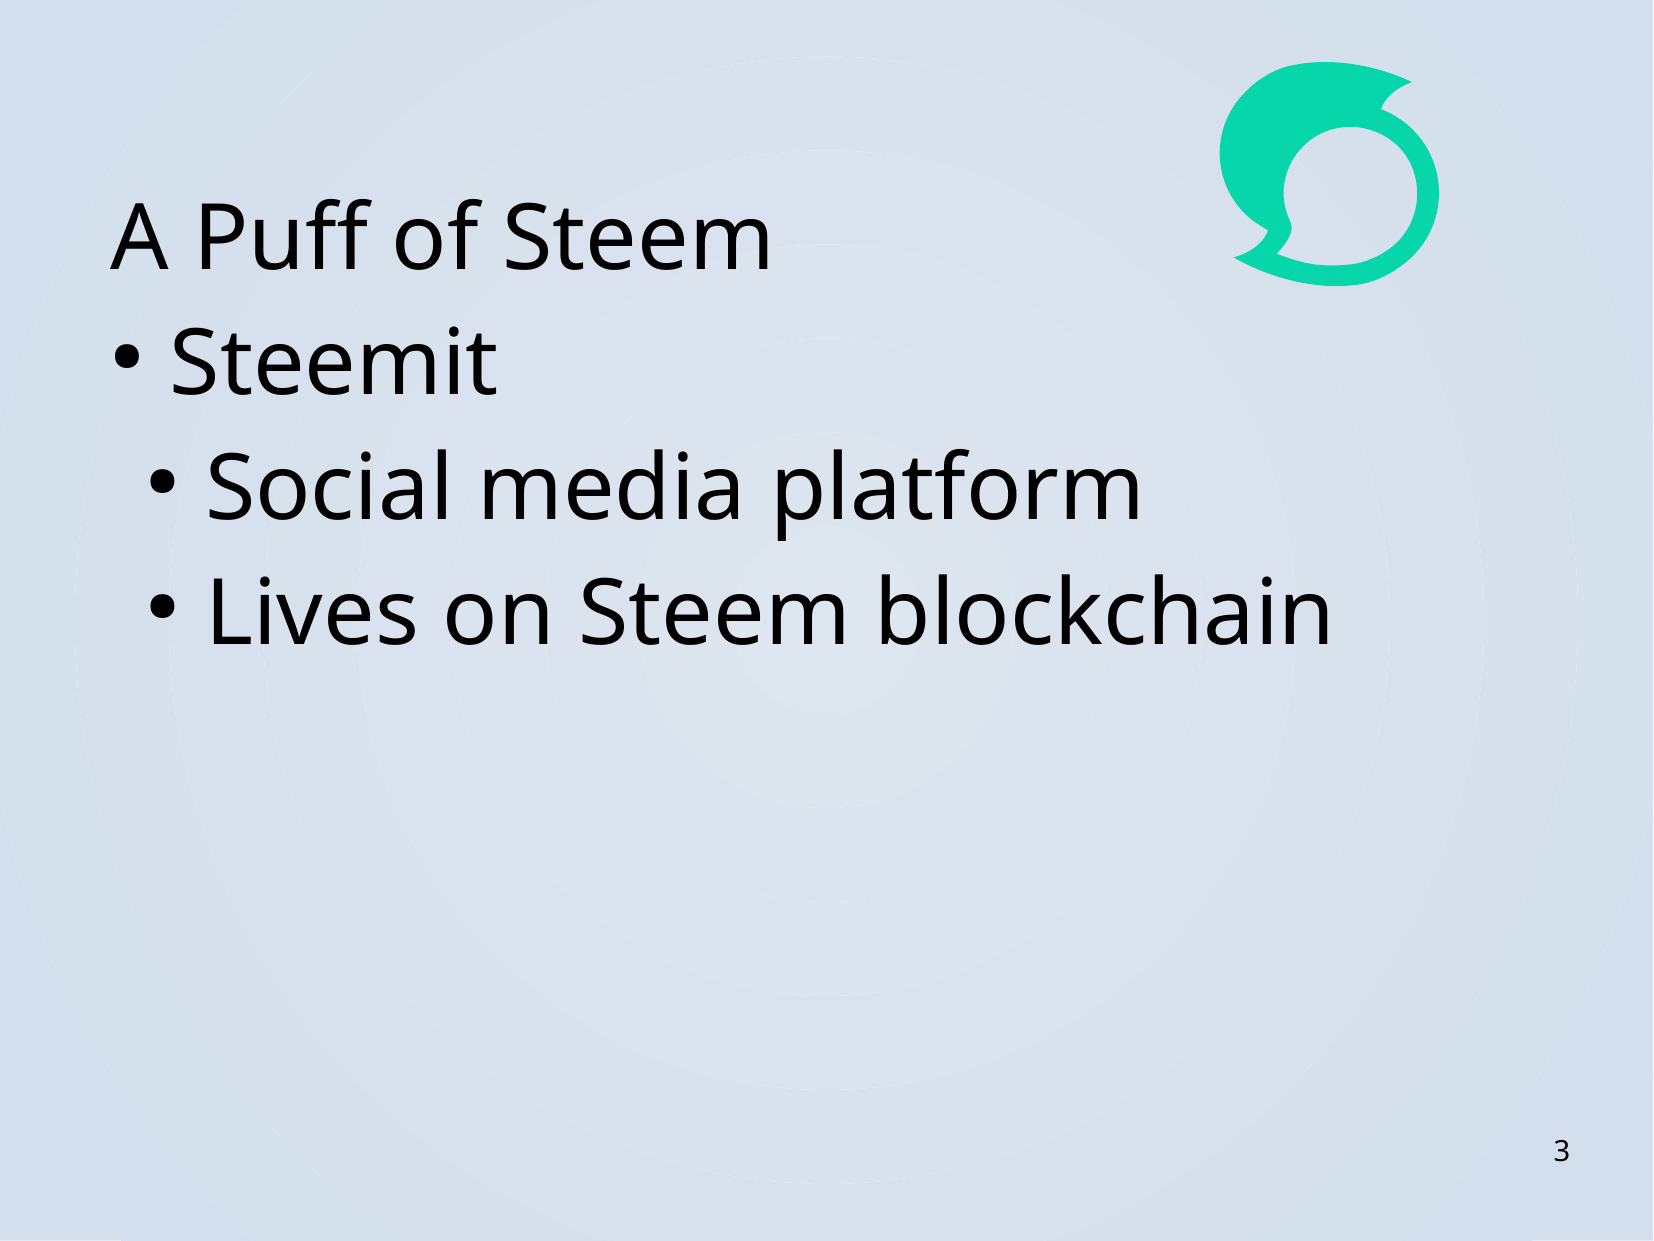

A Puff of Steem
 Steemit
 Social media platform
 Lives on Steem blockchain
3